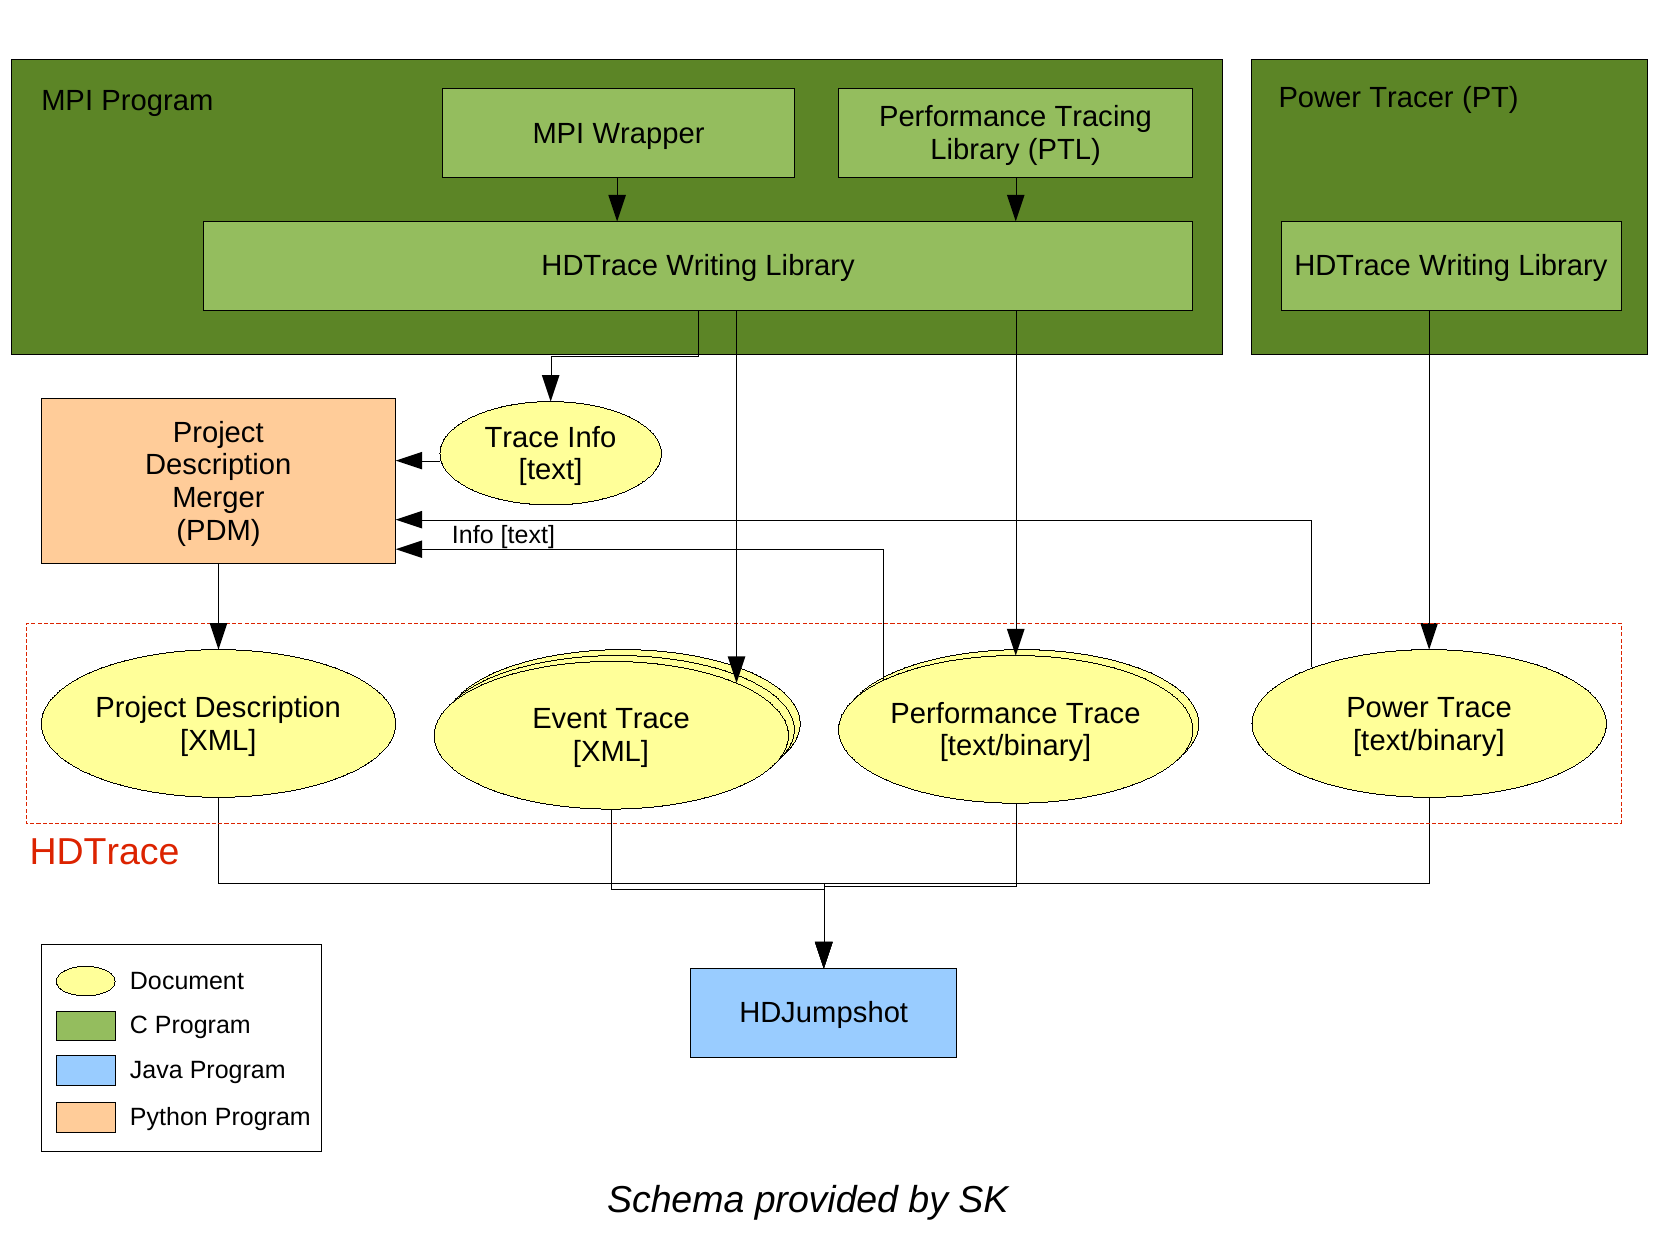

Power Tracer (PT)
MPI Program
MPI Wrapper
Performance Tracing
Library (PTL)
HDTrace Writing Library
HDTrace Writing Library
Project
Description
Merger
(PDM)
Trace Info
[text]
Info [text]
Project Description
[XML]
Event Trace
[XML]
Performance Trace
[text/binary]
Power Trace
[text/binary]
Event Trace
[XML]
Performance Trace
[text/binary]
Event Trace
[XML]
HDTrace
Document
C Program
Java Program
Python Program
HDJumpshot
Schema provided by SK